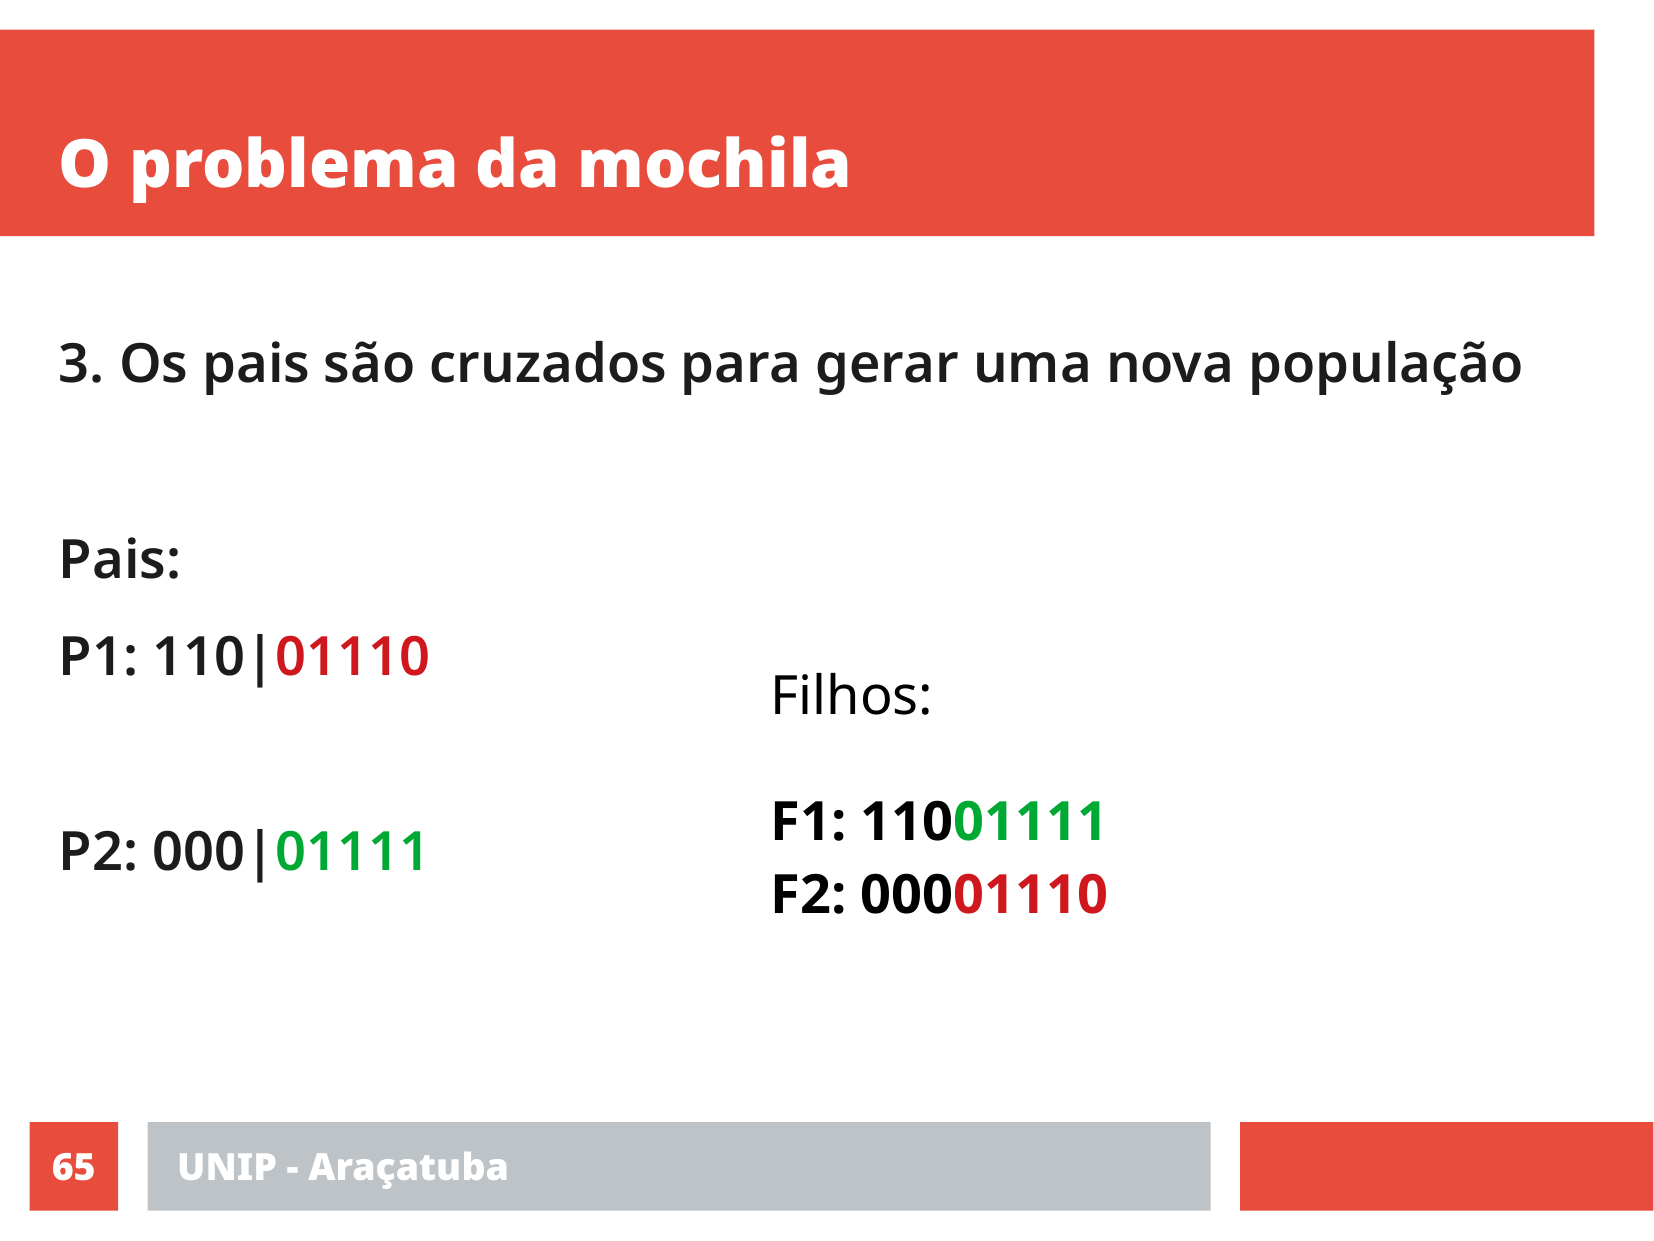

#
O problema da mochila
3. Os pais são cruzados para gerar uma nova população
Pais:
P1: 110|01110
P2: 000|01111
Filhos:
F1: 11001111
F2: 00001110
65
UNIP - Araçatuba